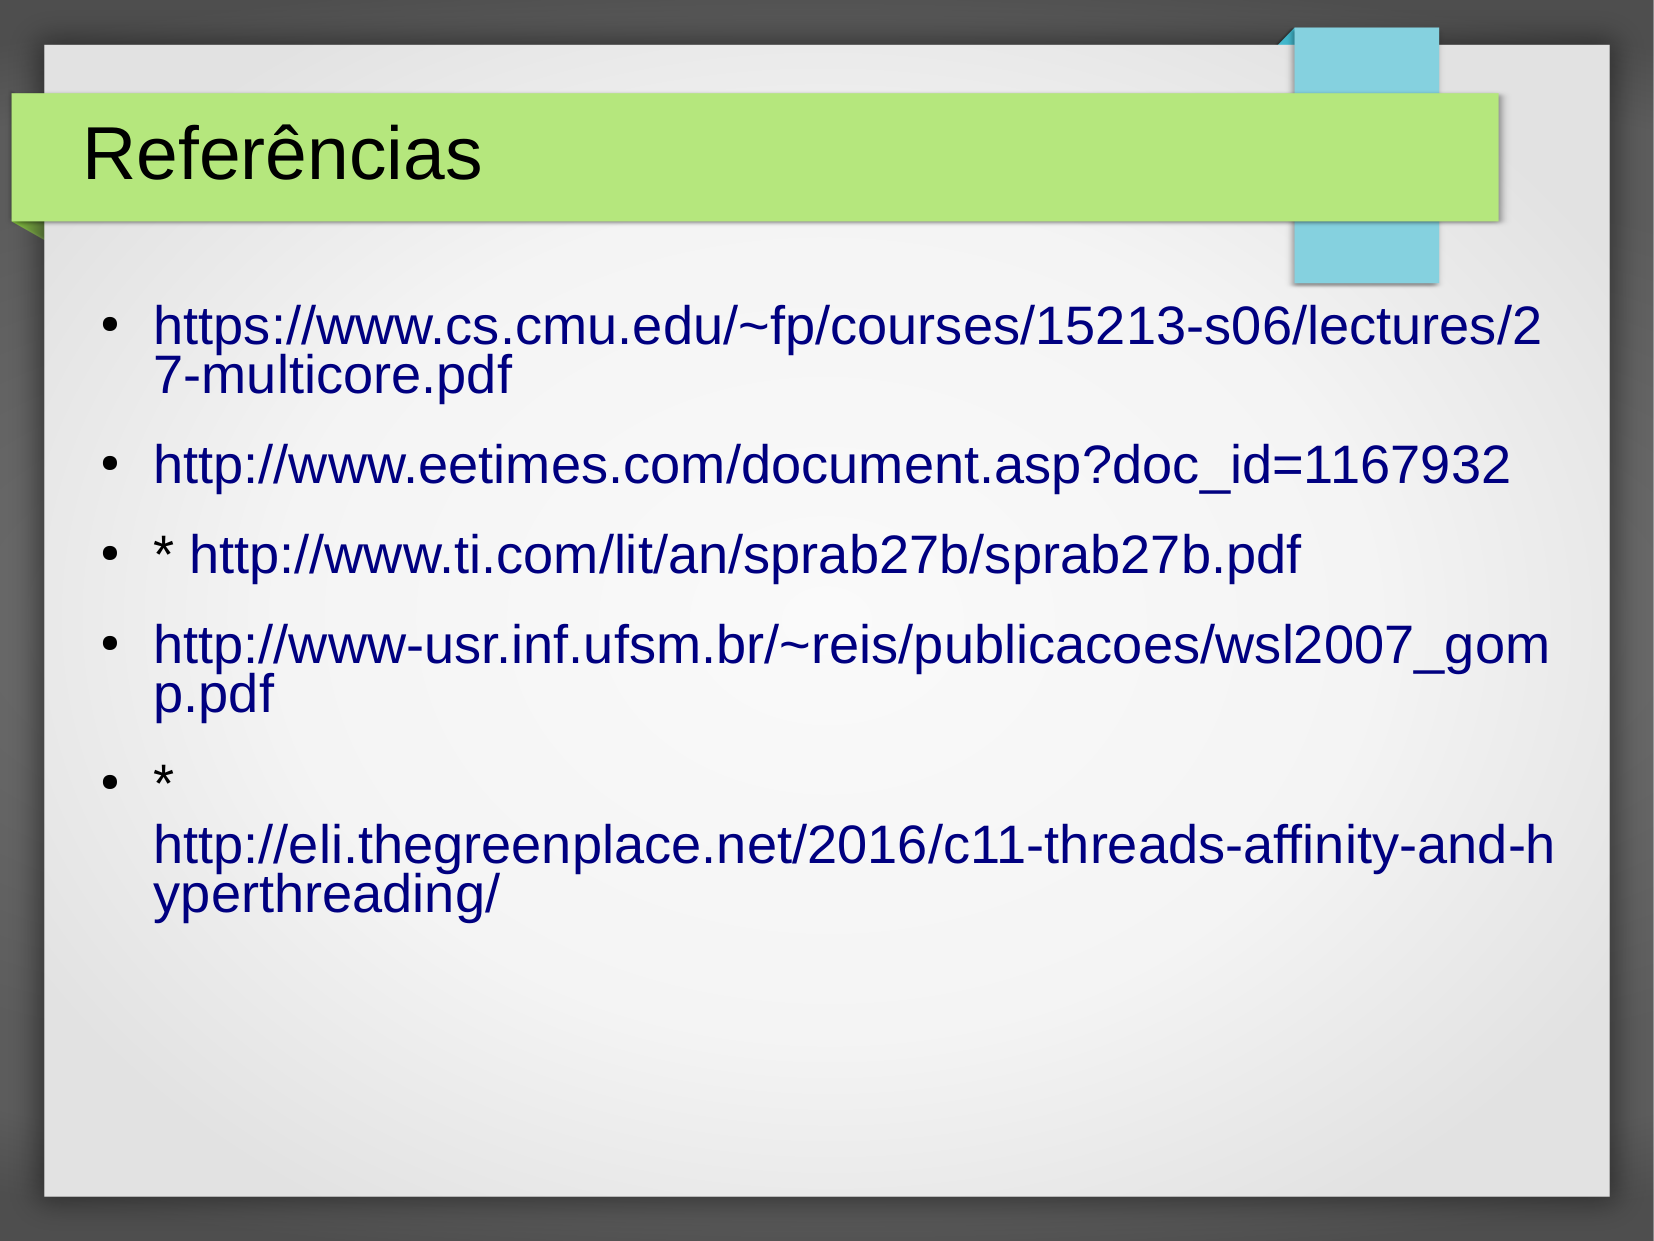

# Referências
https://www.cs.cmu.edu/~fp/courses/15213-s06/lectures/27-multicore.pdf
http://www.eetimes.com/document.asp?doc_id=1167932
* http://www.ti.com/lit/an/sprab27b/sprab27b.pdf
http://www-usr.inf.ufsm.br/~reis/publicacoes/wsl2007_gomp.pdf
* http://eli.thegreenplace.net/2016/c11-threads-affinity-and-hyperthreading/